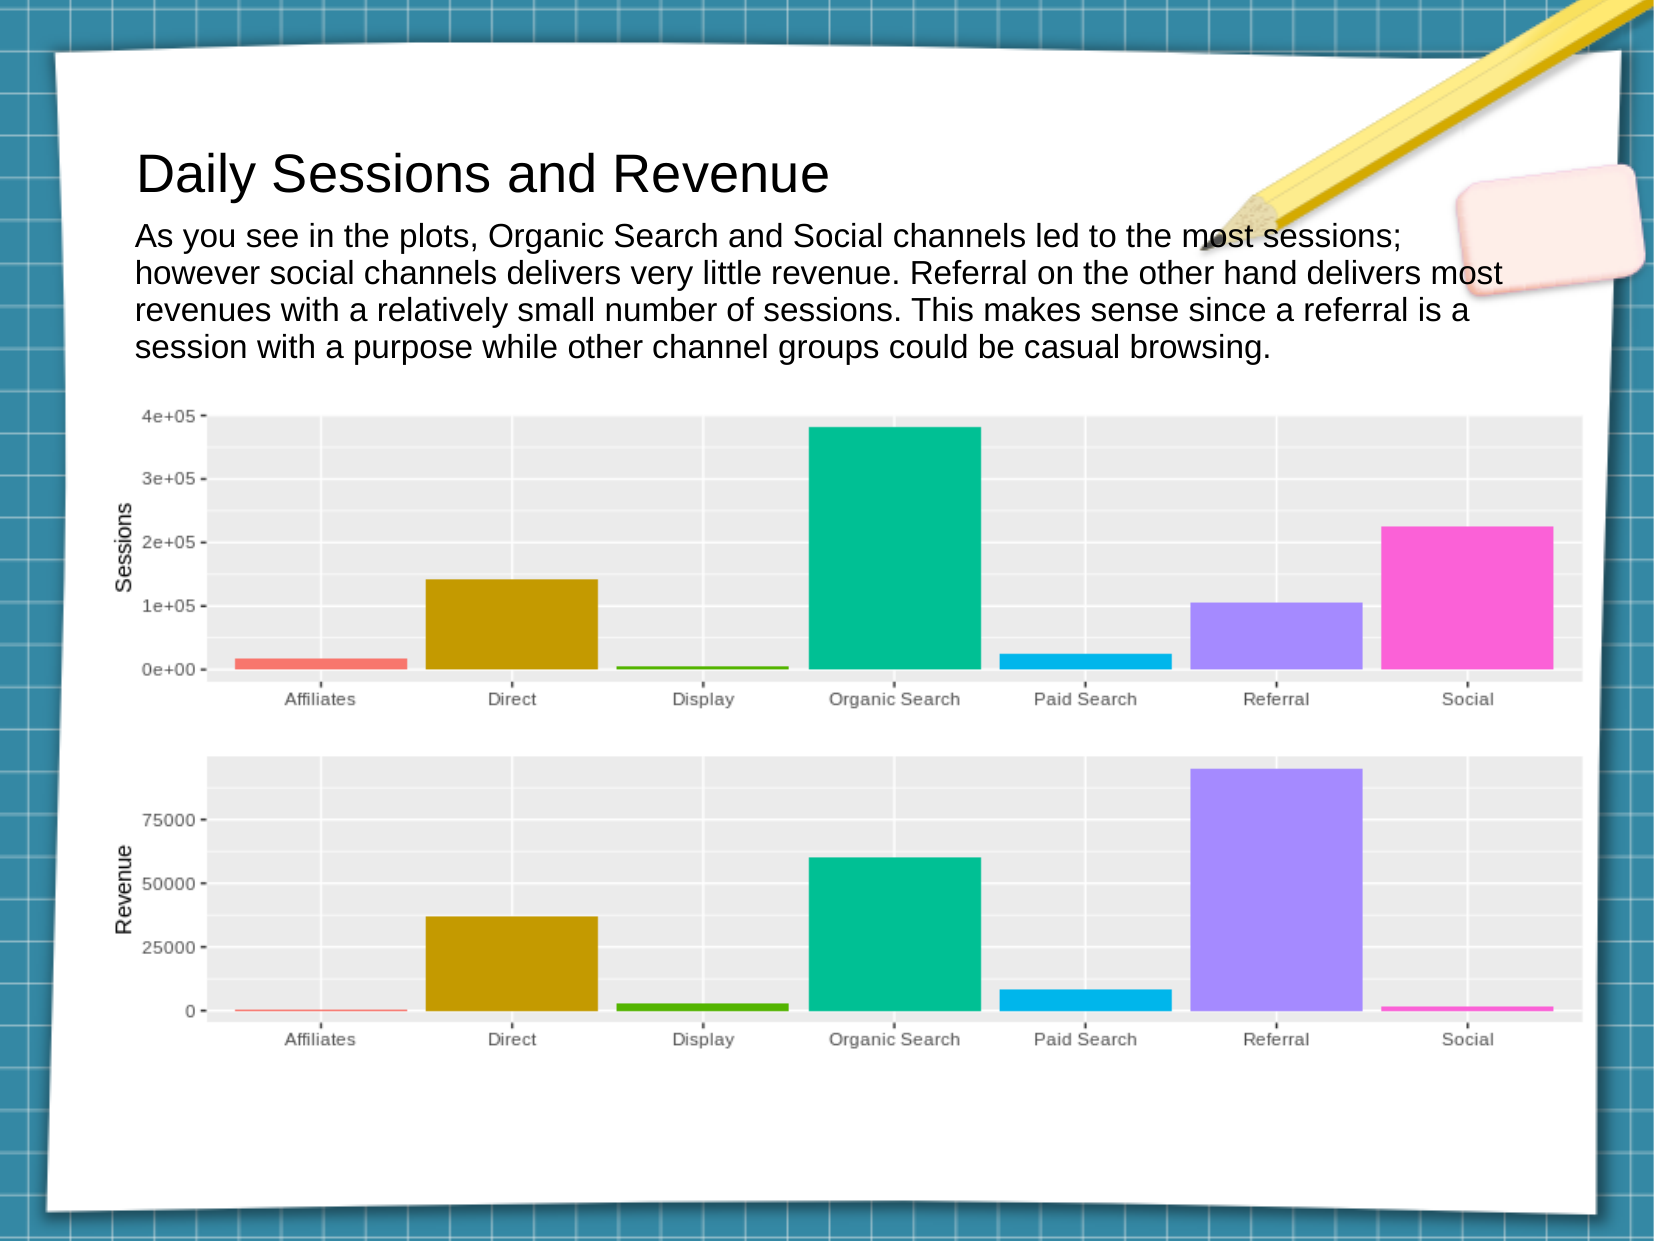

# Daily Sessions and Revenue
As you see in the plots, Organic Search and Social channels led to the most sessions; however social channels delivers very little revenue. Referral on the other hand delivers most revenues with a relatively small number of sessions. This makes sense since a referral is a session with a purpose while other channel groups could be casual browsing.